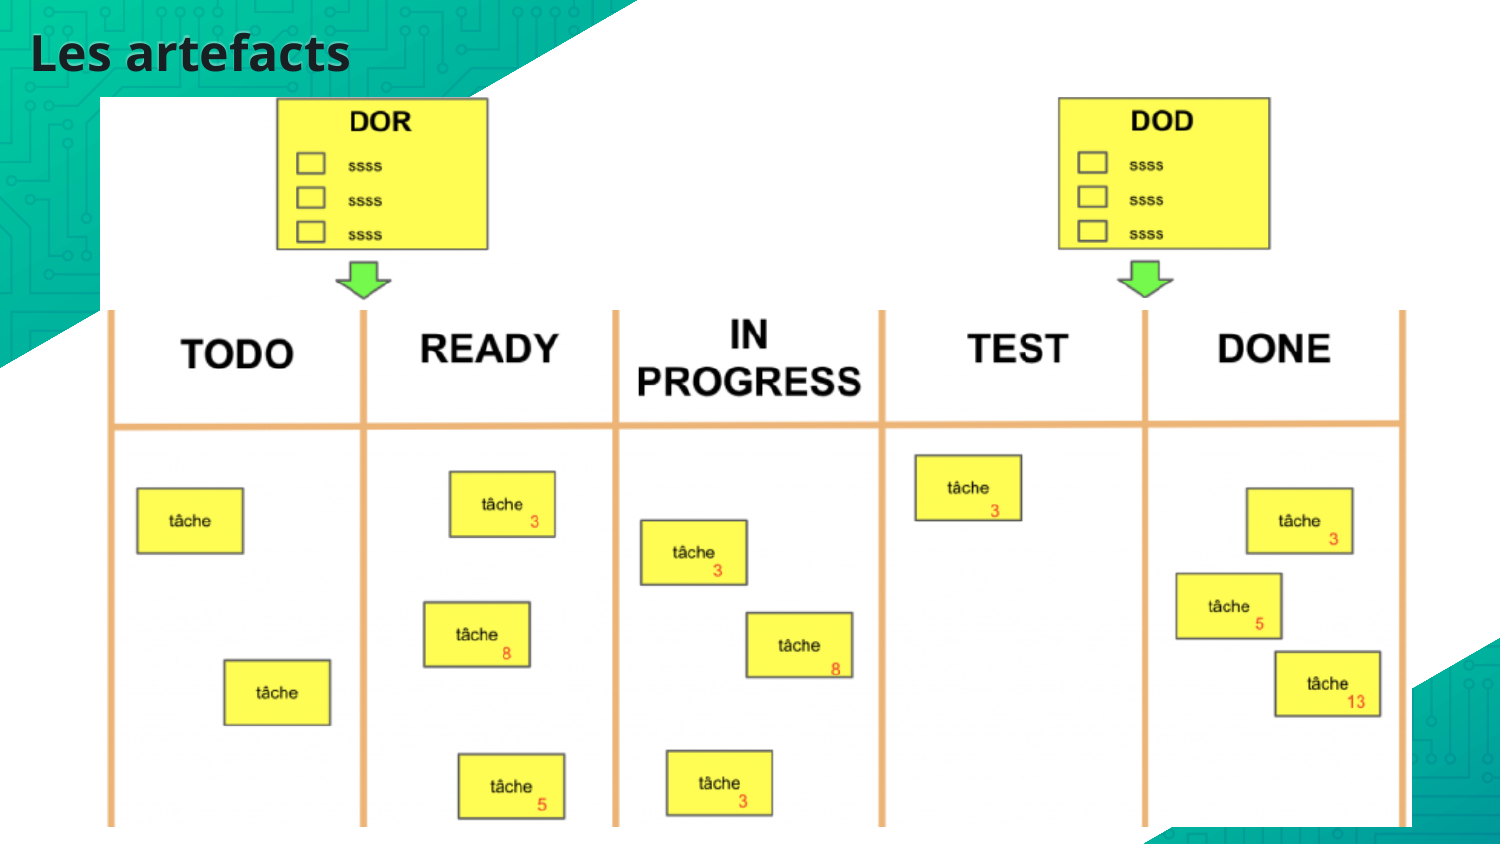

# Les artefacts
Epic
User Story
En tant que …
Je veux que …
Afin de ...
Tâche fonctionnelle de haut niveau
Definition Of Ready
Definition Of Done